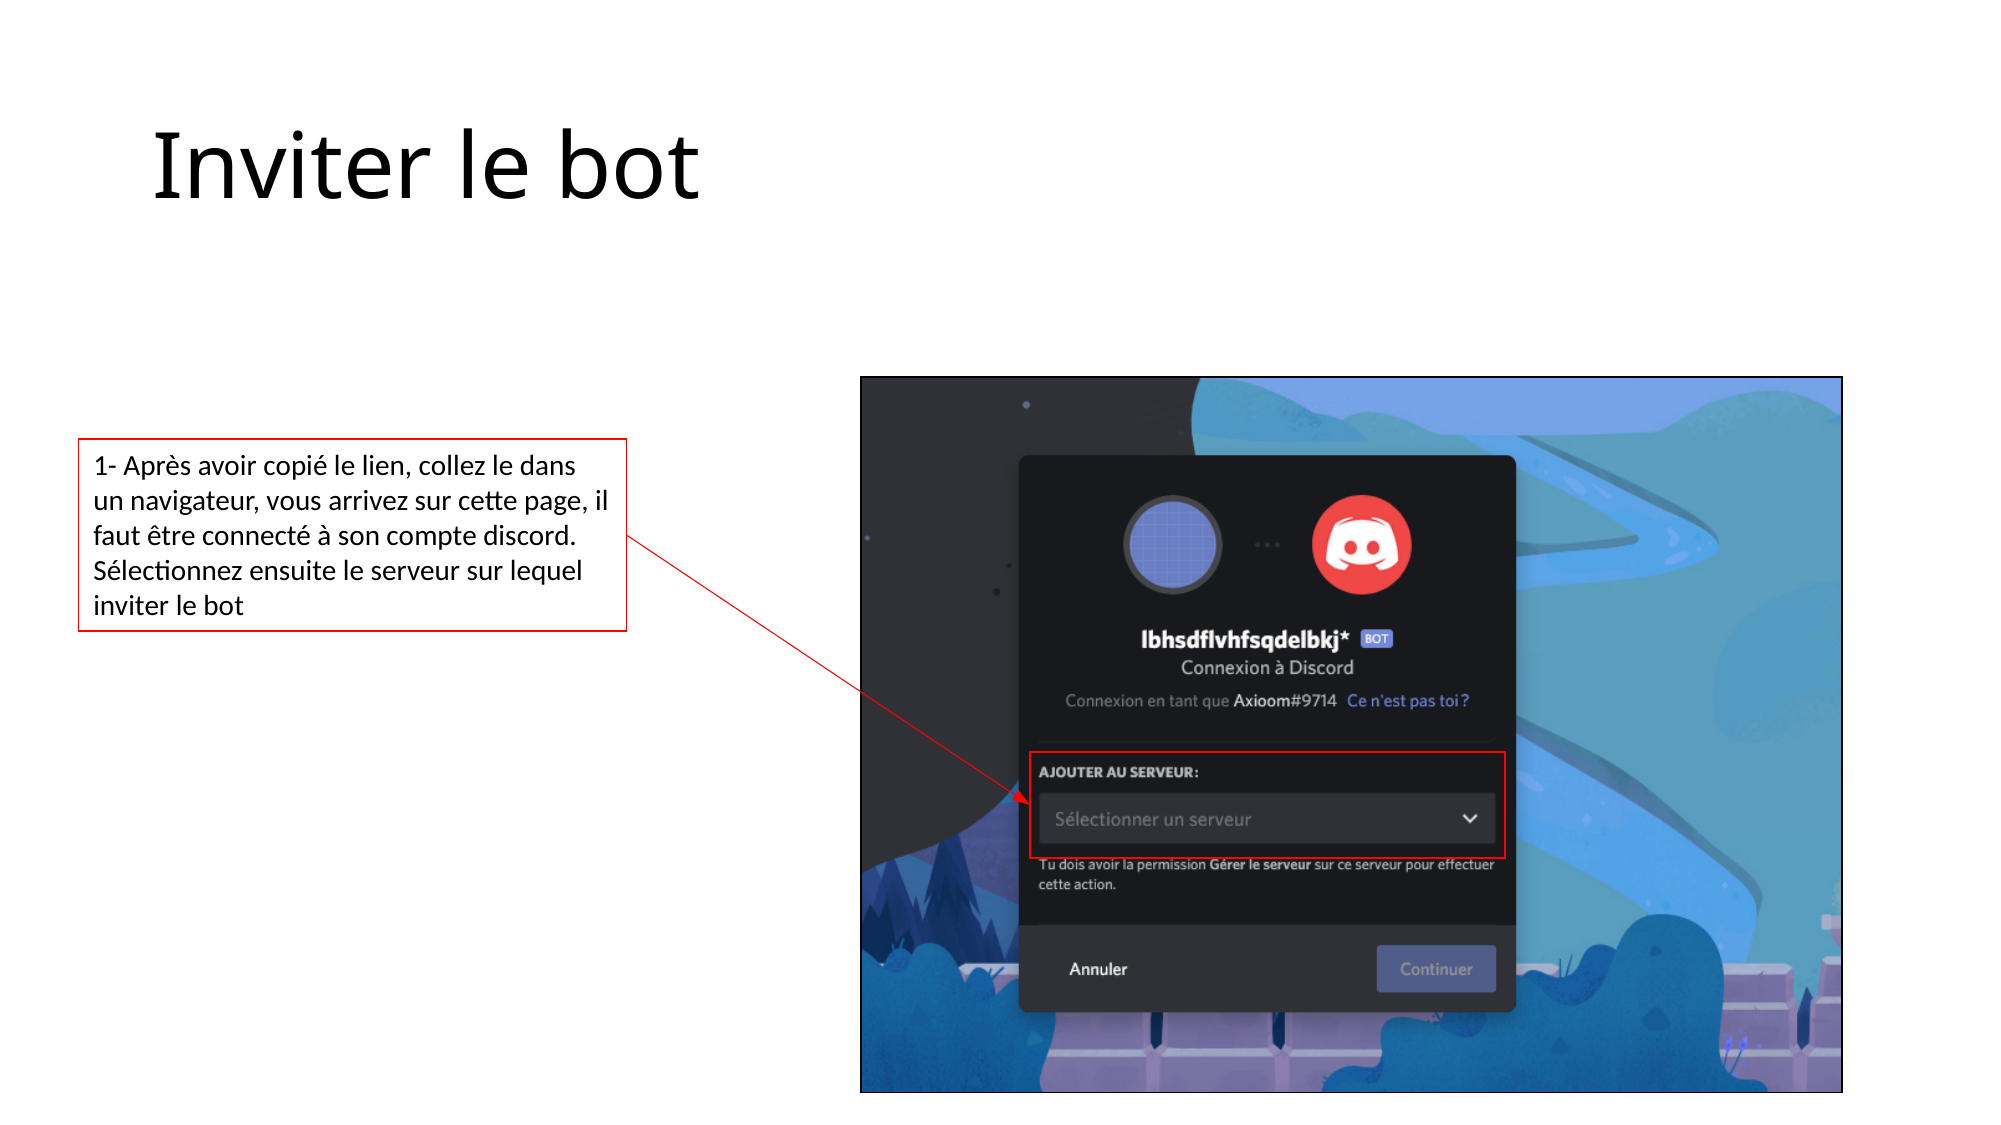

# Inviter le bot
1- Après avoir copié le lien, collez le dans un navigateur, vous arrivez sur cette page, il faut être connecté à son compte discord. Sélectionnez ensuite le serveur sur lequel inviter le bot